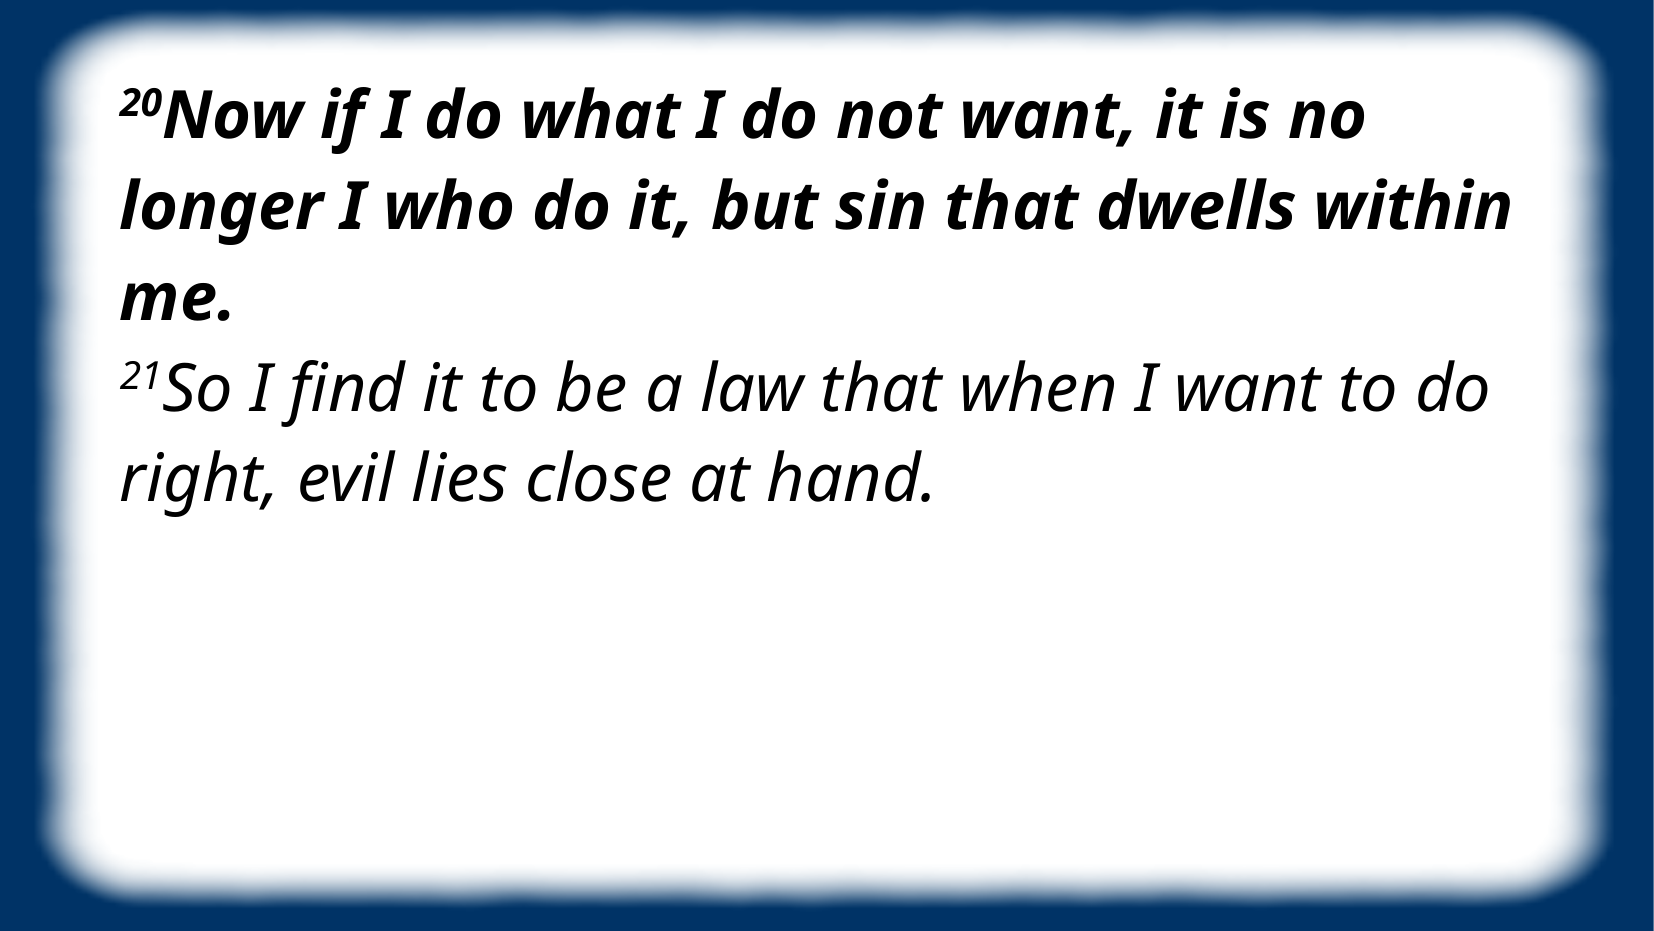

20Now if I do what I do not want, it is no longer I who do it, but sin that dwells within me.
21So I find it to be a law that when I want to do right, evil lies close at hand.